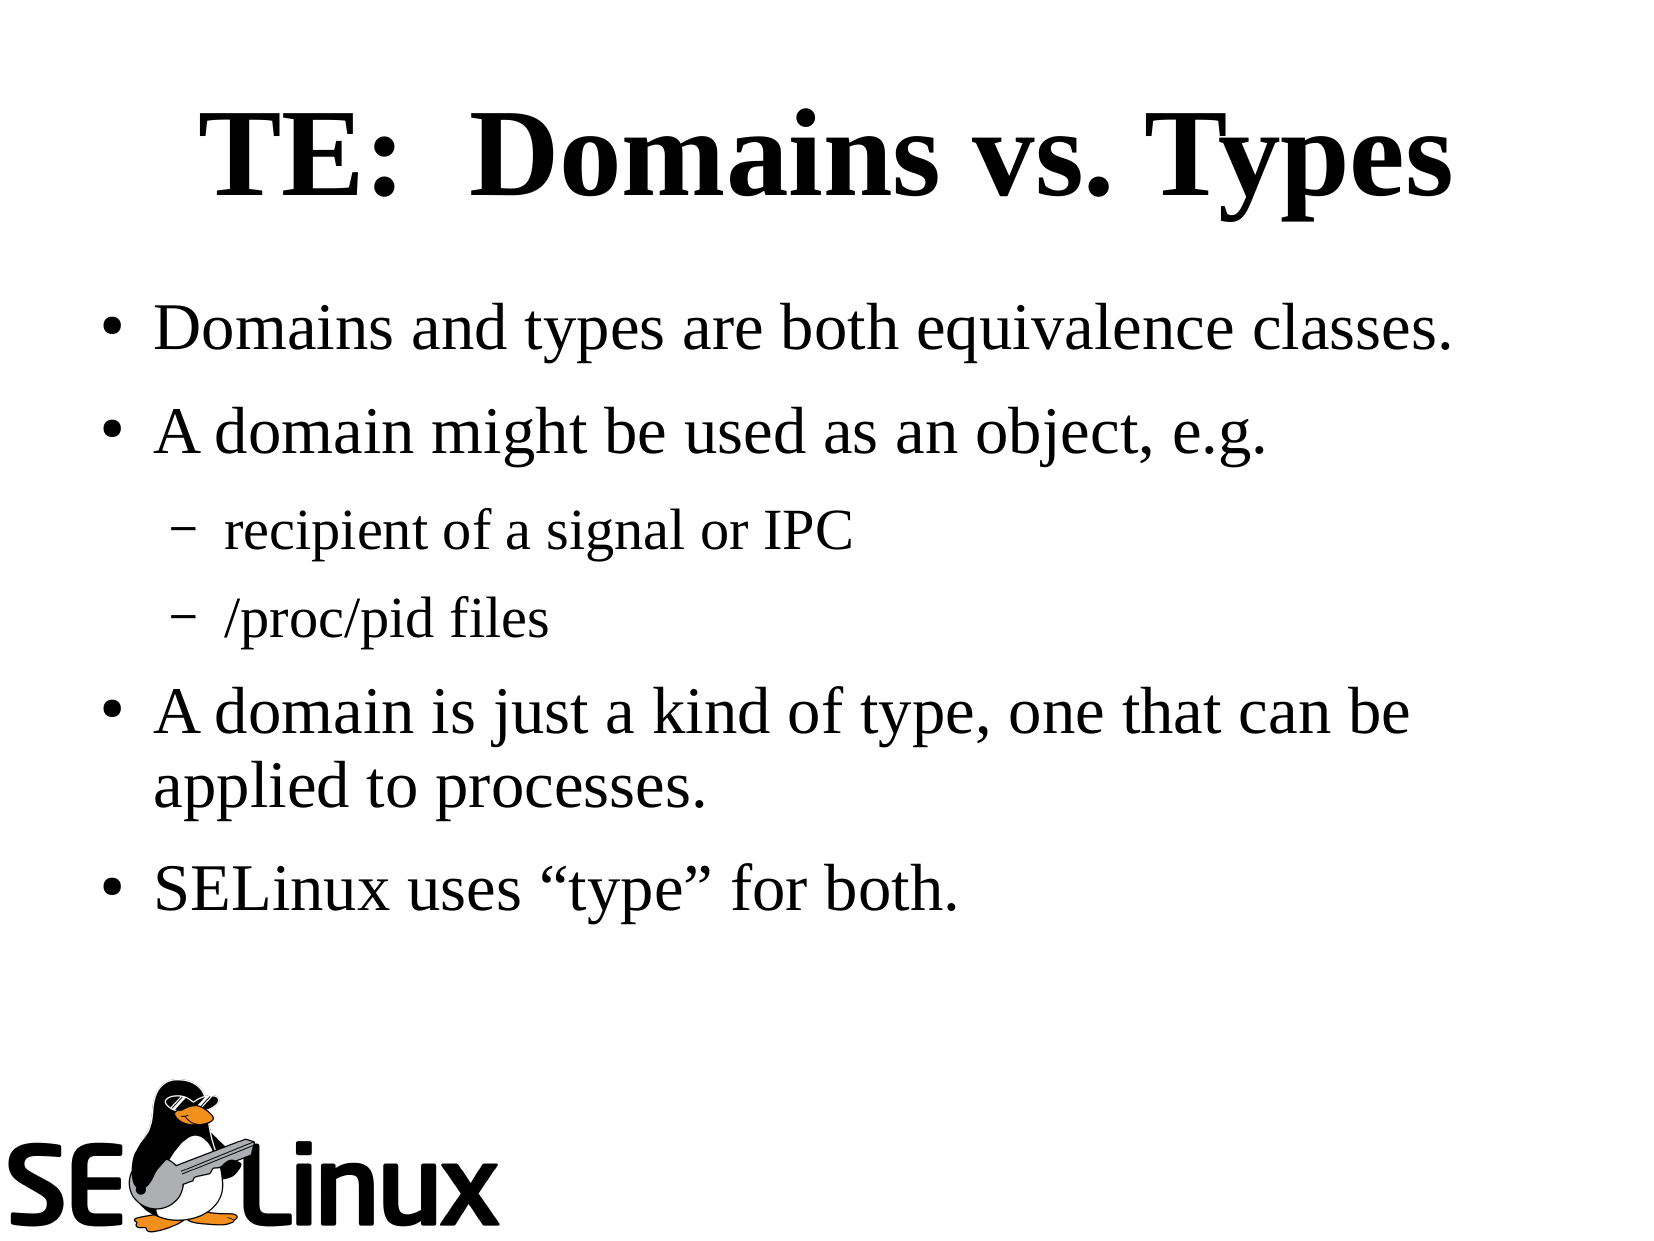

# TE: Domains vs. Types
Domains and types are both equivalence classes.
A domain might be used as an object, e.g.
recipient of a signal or IPC
/proc/pid files
A domain is just a kind of type, one that can be applied to processes.
SELinux uses “type” for both.